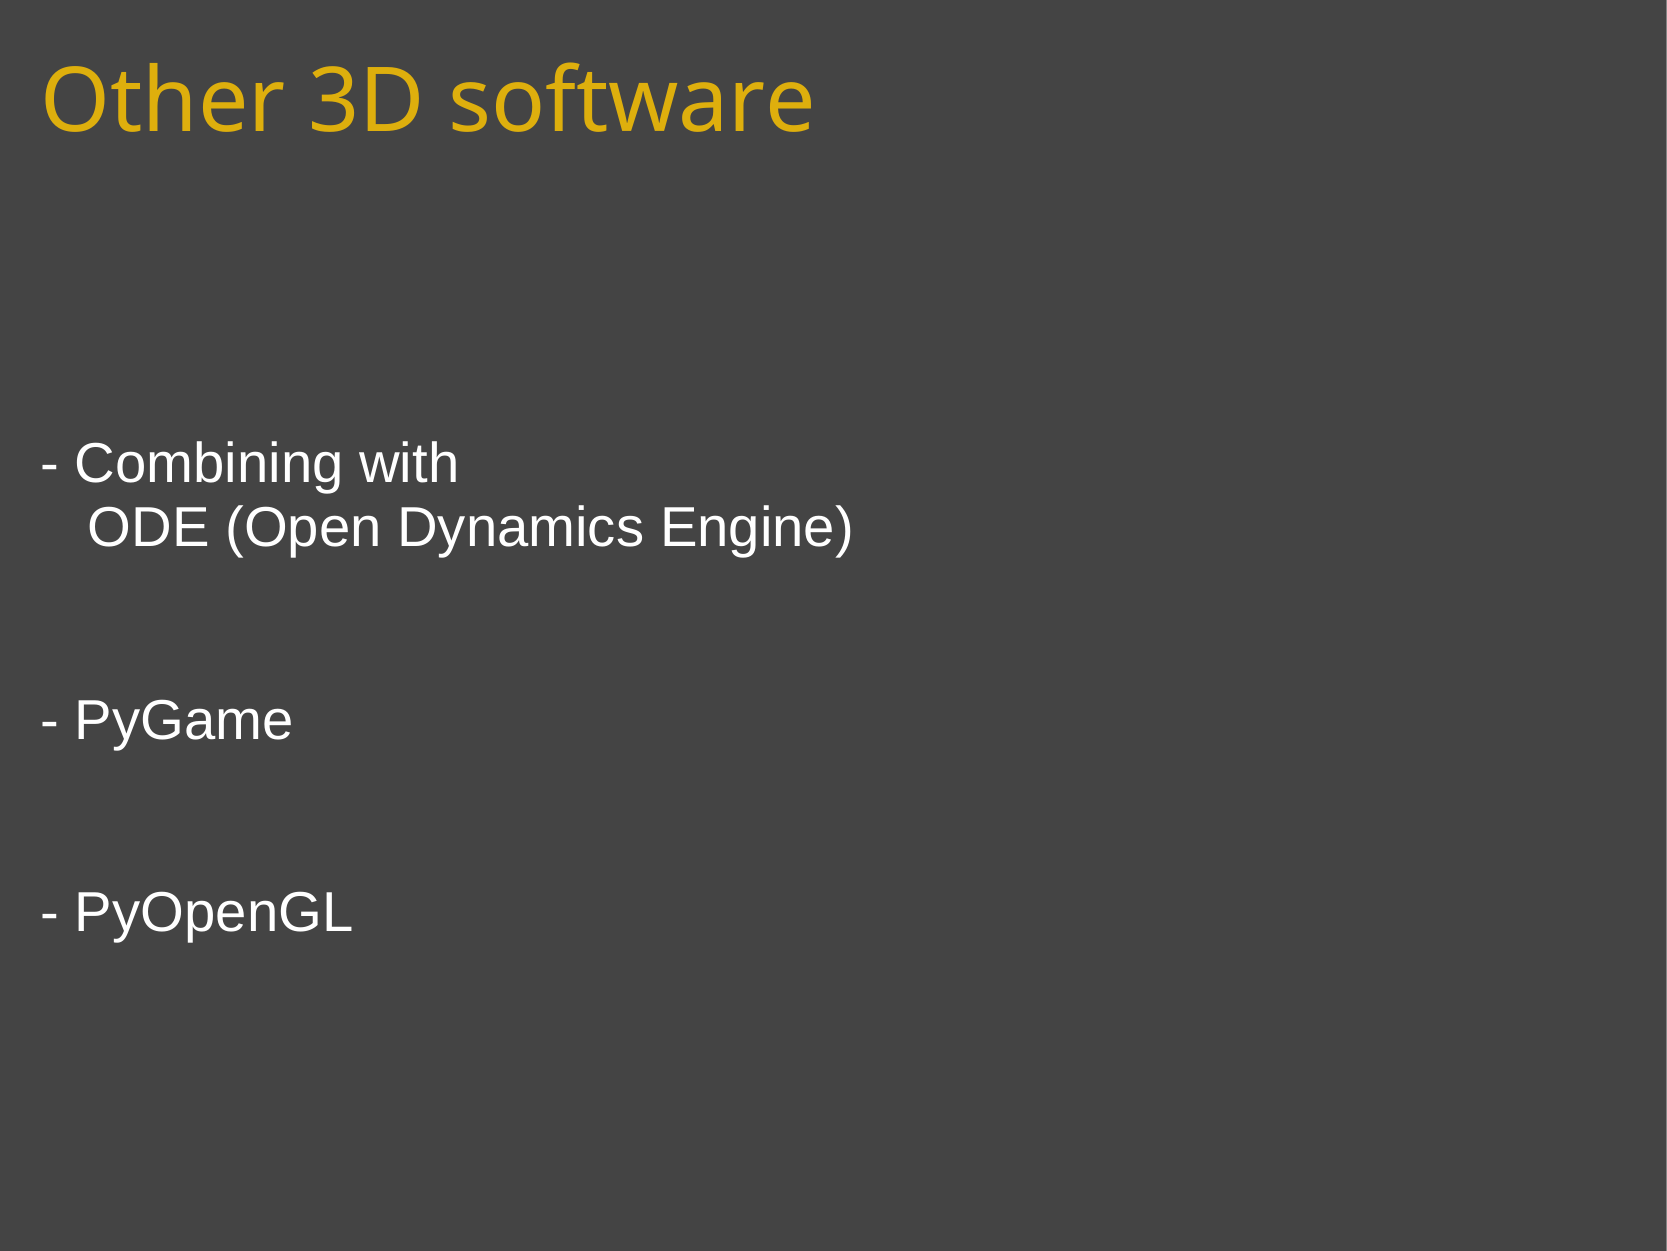

# Other 3D software
- Combining with
   ODE (Open Dynamics Engine)
- PyGame
- PyOpenGL